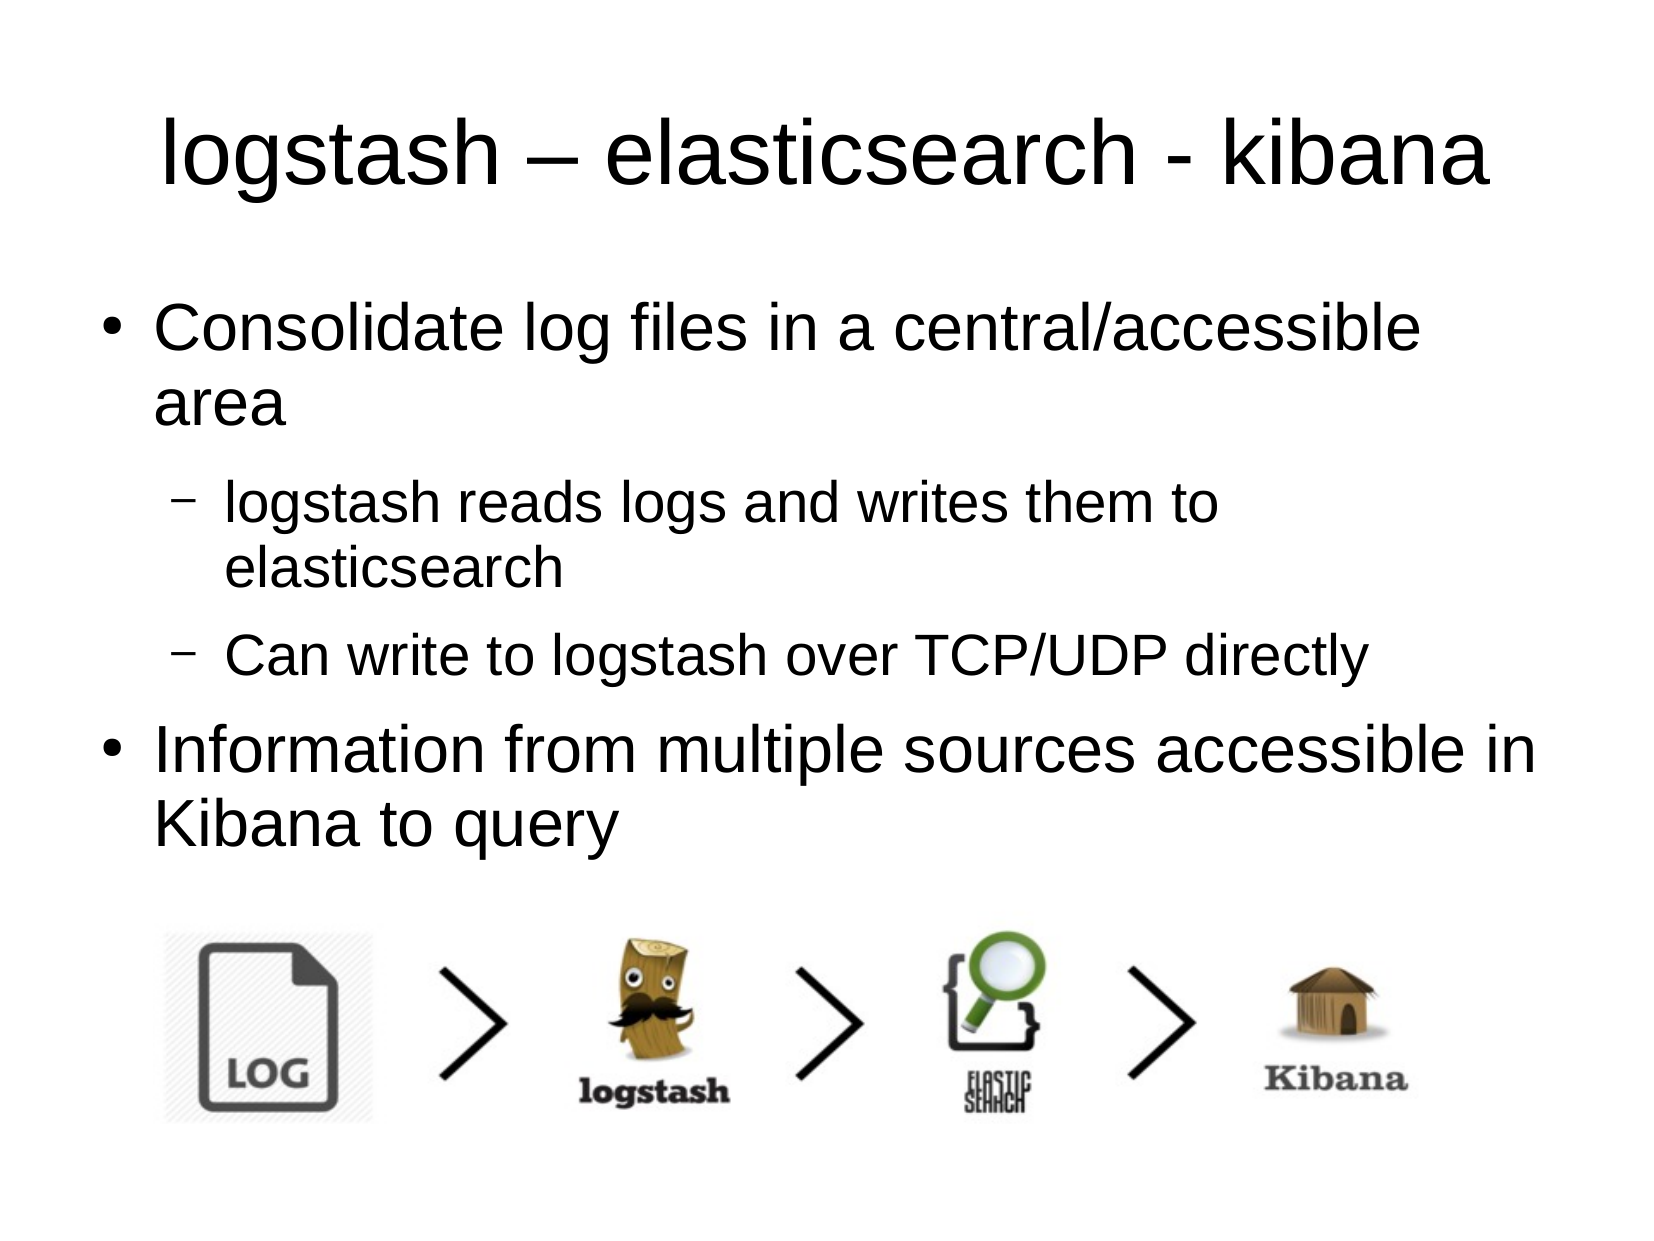

# logstash – elasticsearch - kibana
Consolidate log files in a central/accessible area
logstash reads logs and writes them to elasticsearch
Can write to logstash over TCP/UDP directly
Information from multiple sources accessible in Kibana to query